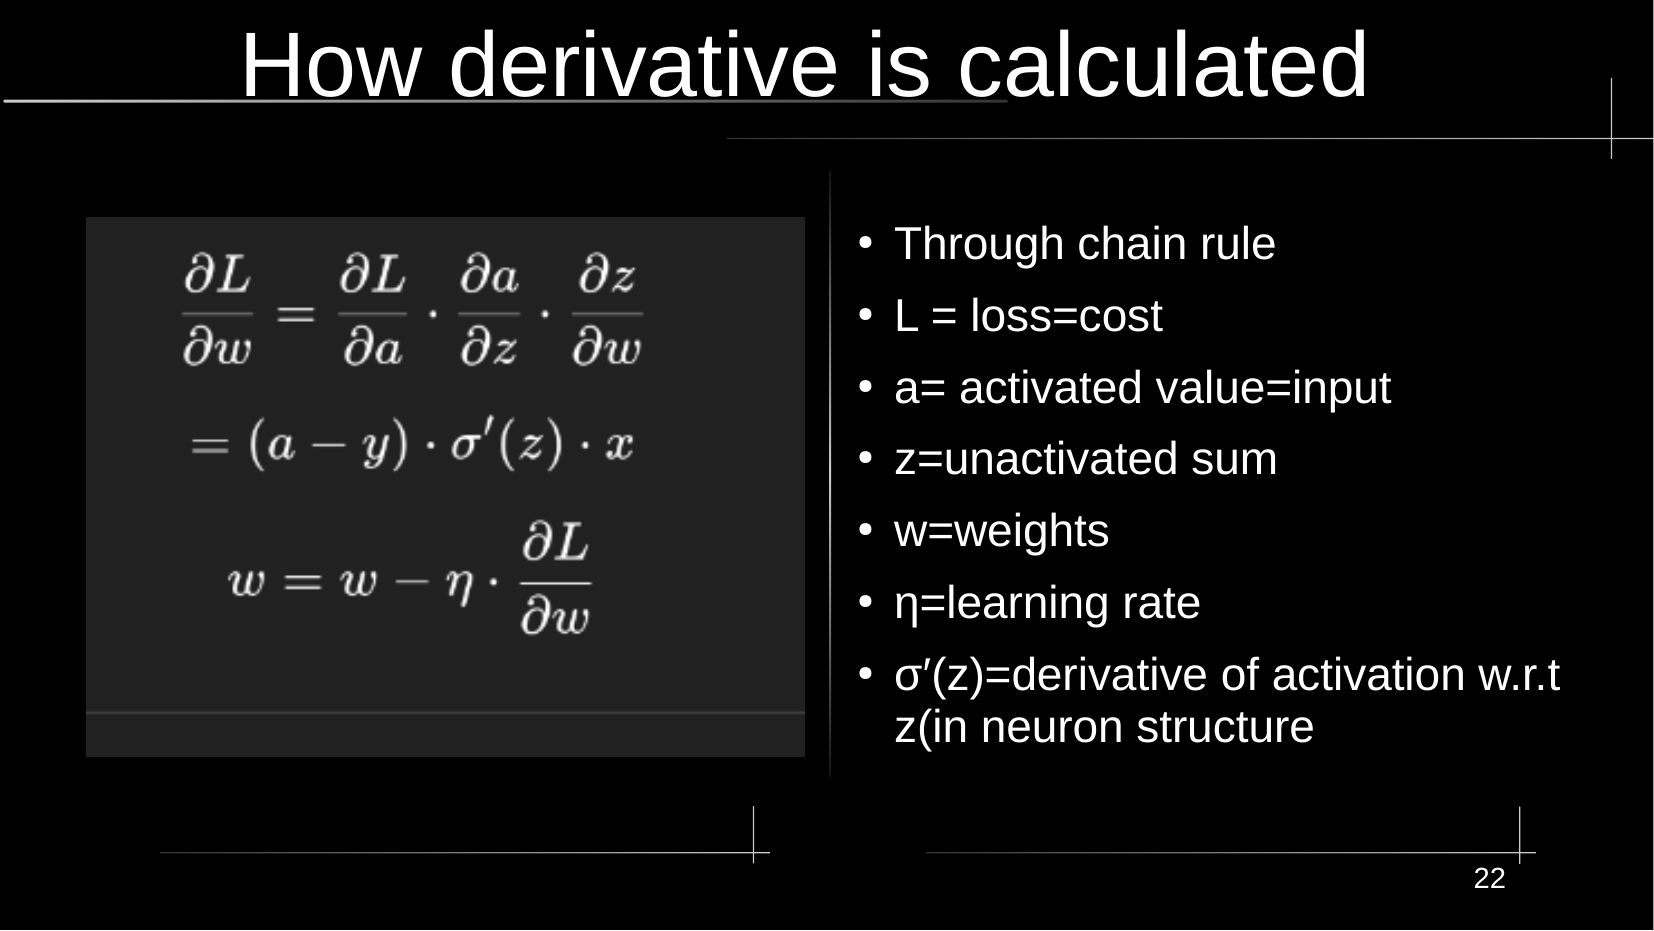

# How derivative is calculated
Through chain rule
L = loss=cost
a= activated value=input
z=unactivated sum
w=weights
η=learning rate
σ′(z)=derivative of activation w.r.t z(in neuron structure
22